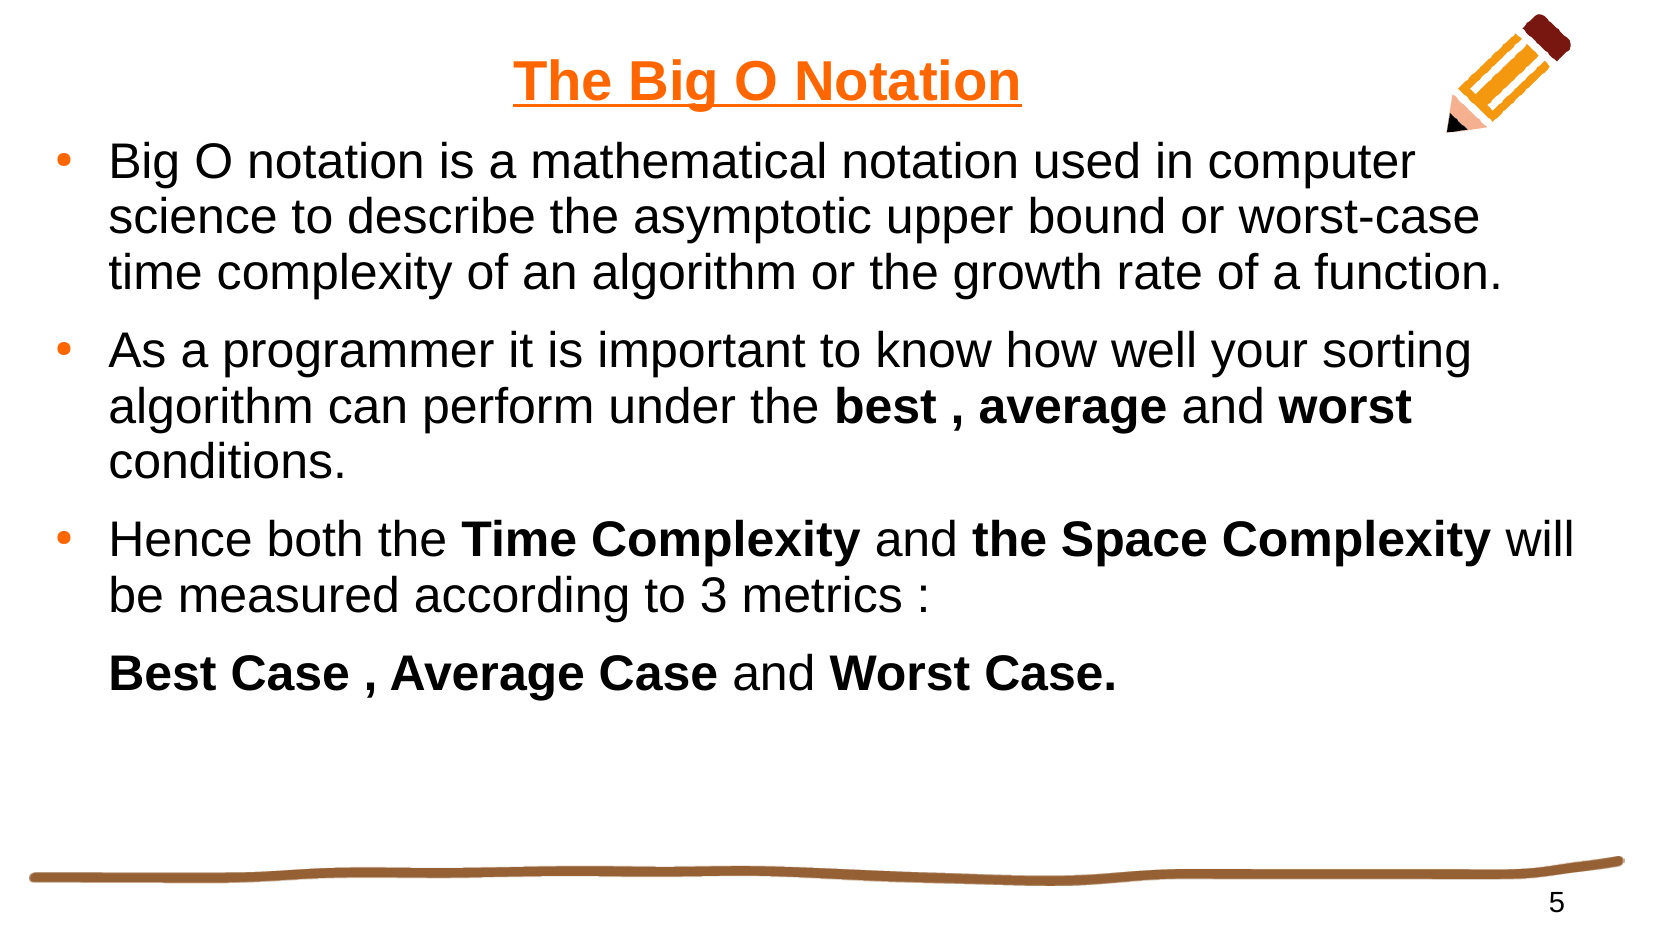

The Big O Notation
# Big O notation is a mathematical notation used in computer science to describe the asymptotic upper bound or worst-case time complexity of an algorithm or the growth rate of a function.
As a programmer it is important to know how well your sorting algorithm can perform under the best , average and worst conditions.
Hence both the Time Complexity and the Space Complexity will be measured according to 3 metrics :
Best Case , Average Case and Worst Case.
5